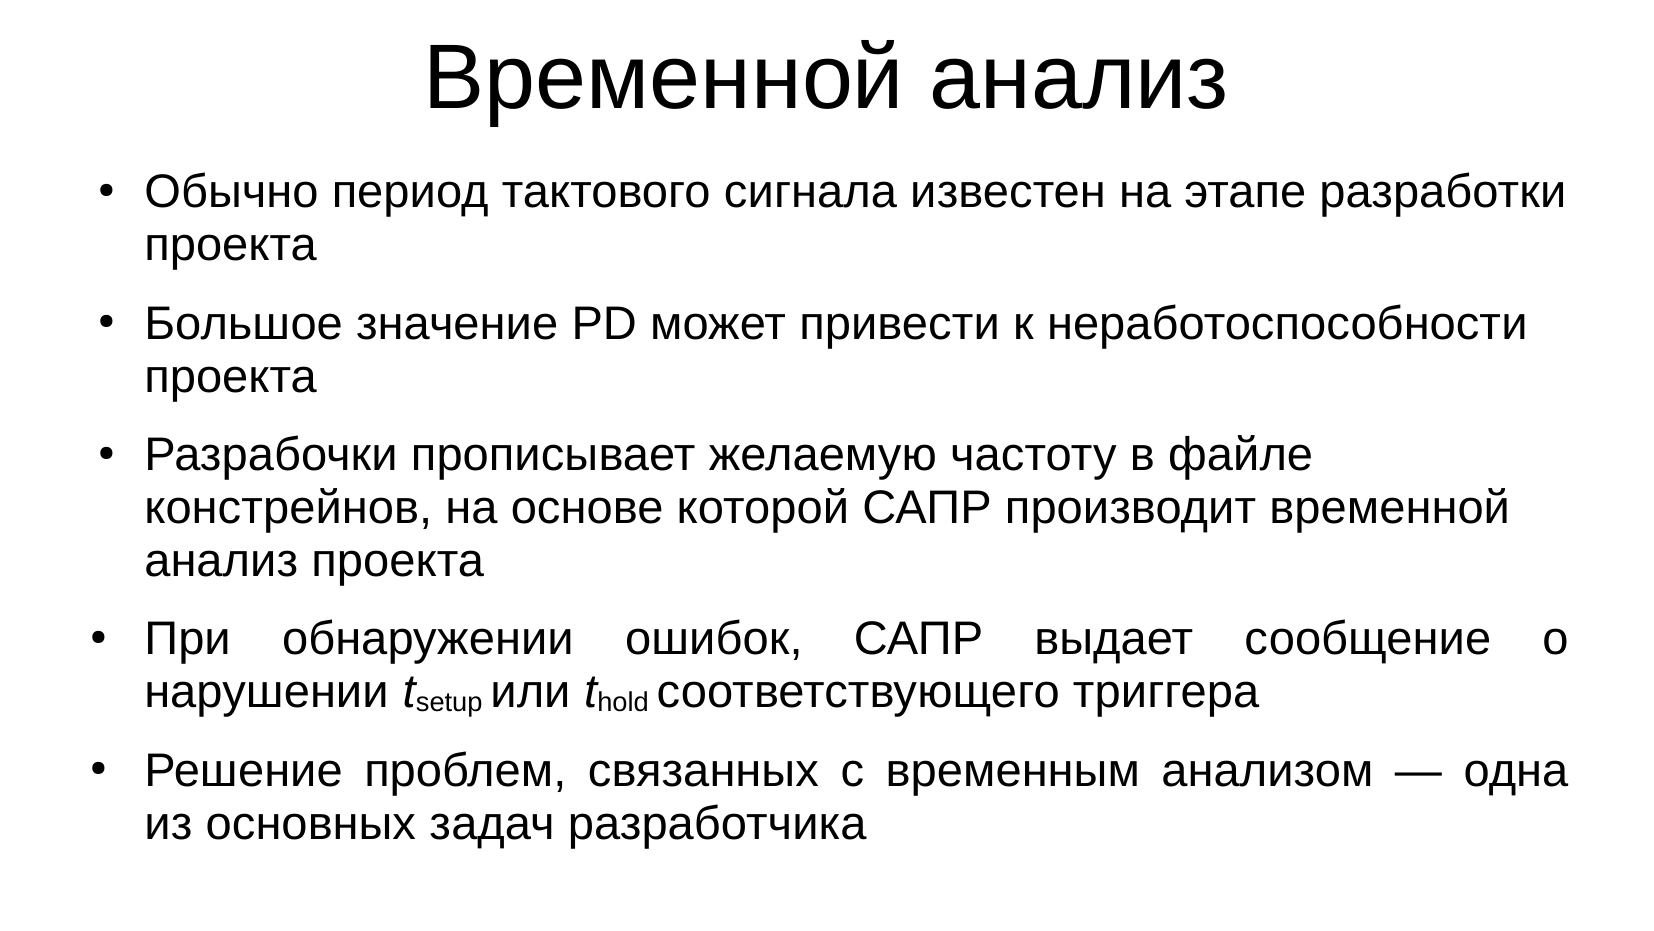

Временной анализ
# Обычно период тактового сигнала известен на этапе разработки проекта
Большое значение PD может привести к неработоспособности проекта
Разрабочки прописывает желаемую частоту в файле констрейнов, на основе которой САПР производит временной анализ проекта
При обнаружении ошибок, САПР выдает сообщение о нарушении tsetup или thold соответствующего триггера
Решение проблем, связанных с временным анализом — одна из основных задач разработчика